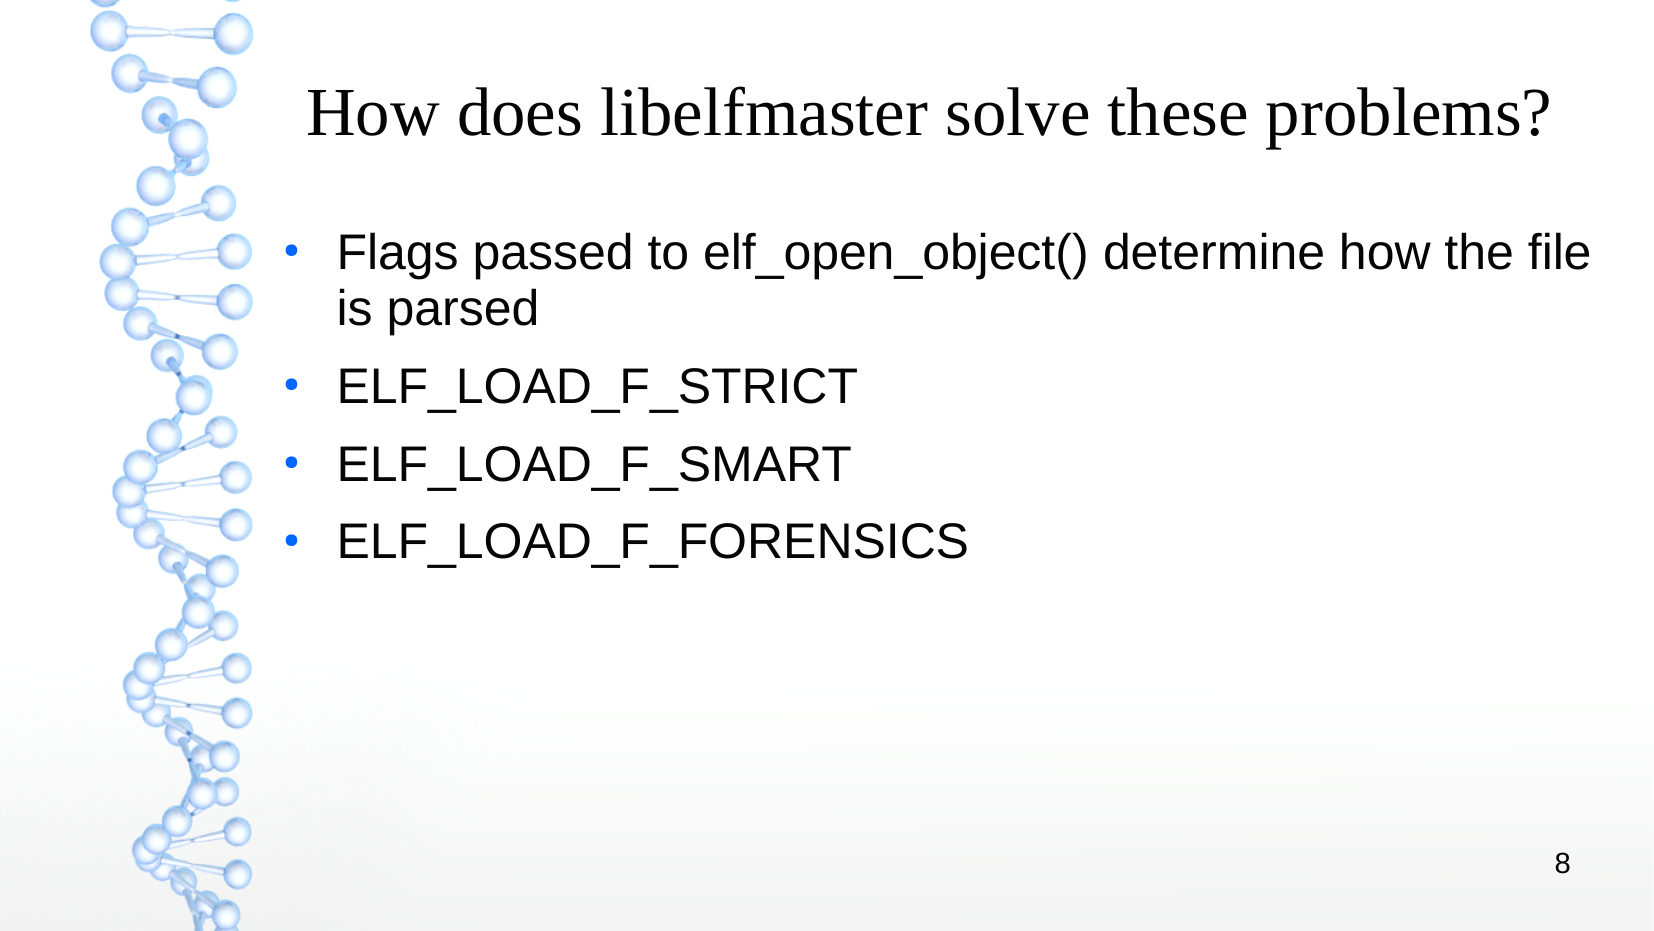

# How does libelfmaster solve these problems?
Flags passed to elf_open_object() determine how the file is parsed
ELF_LOAD_F_STRICT
ELF_LOAD_F_SMART
ELF_LOAD_F_FORENSICS
8